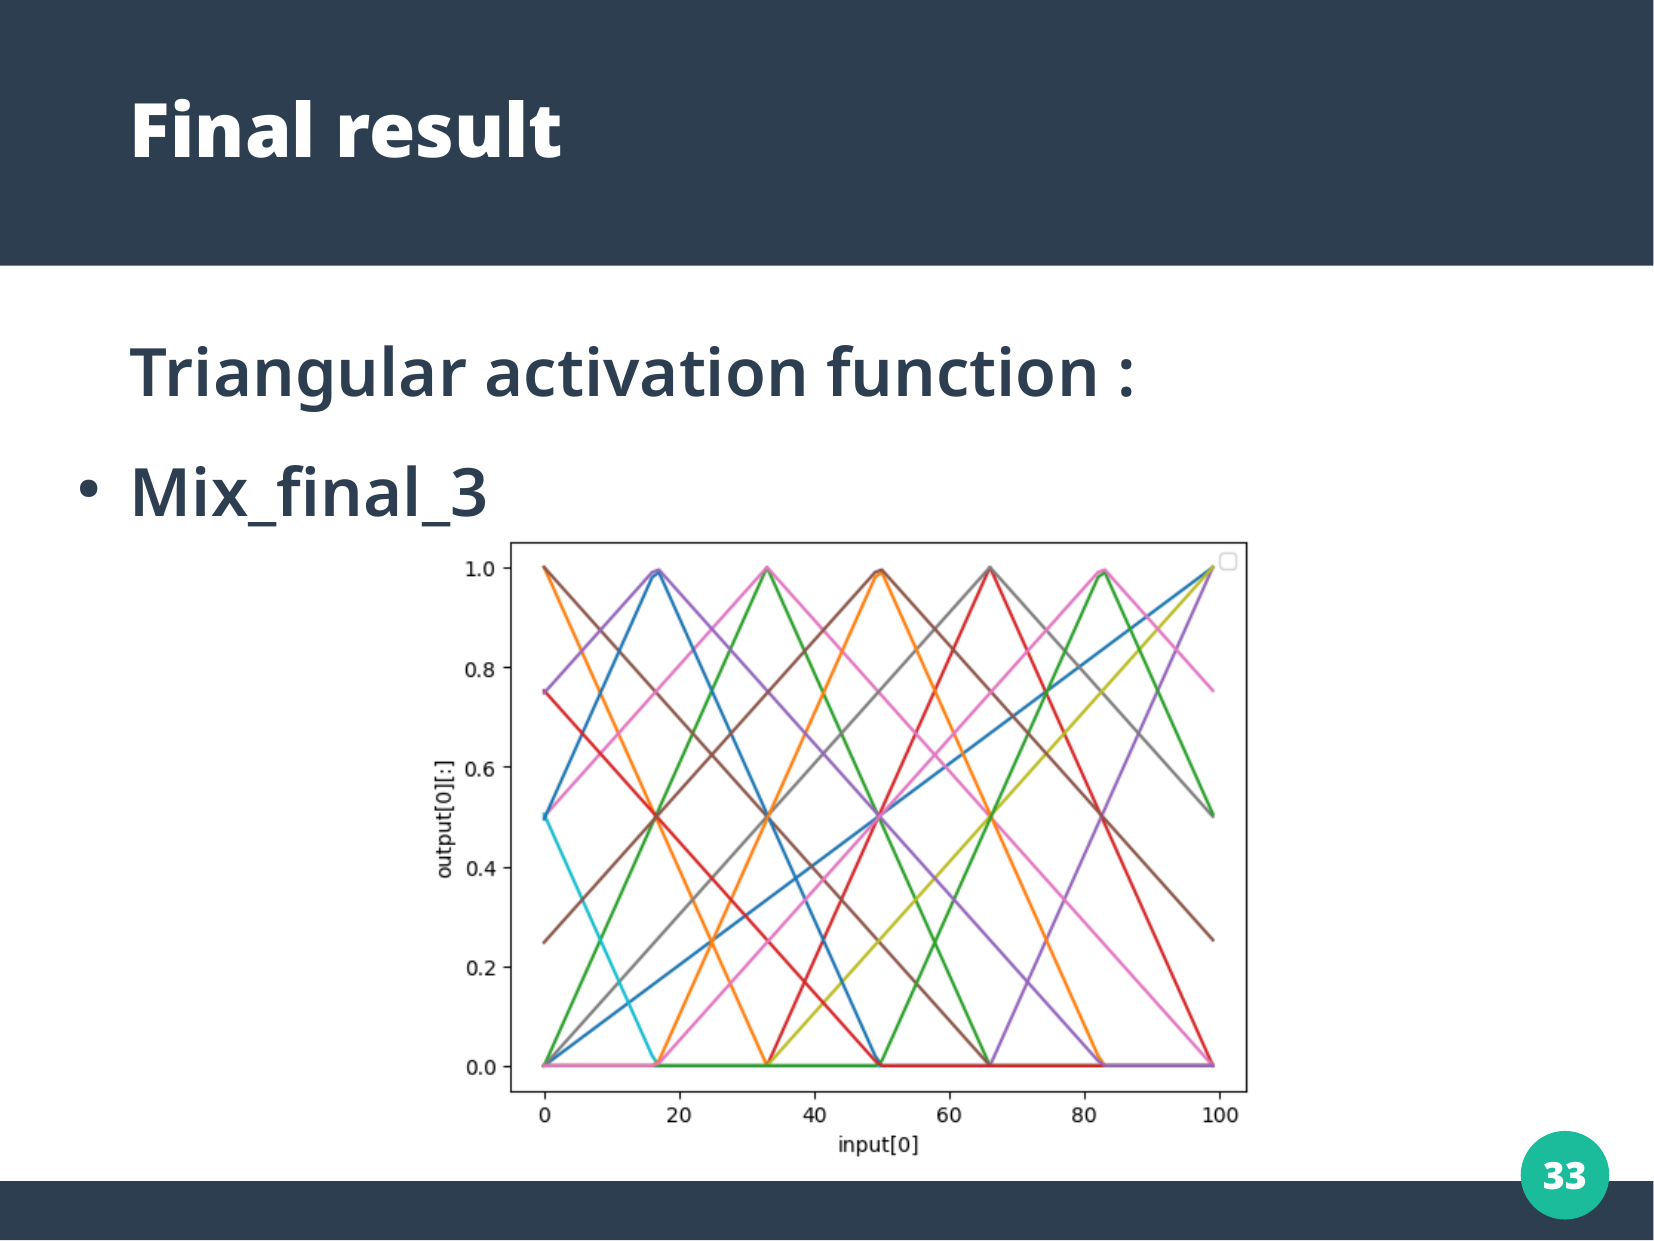

# Final result
Triangular activation function :
Mix_final_3
33